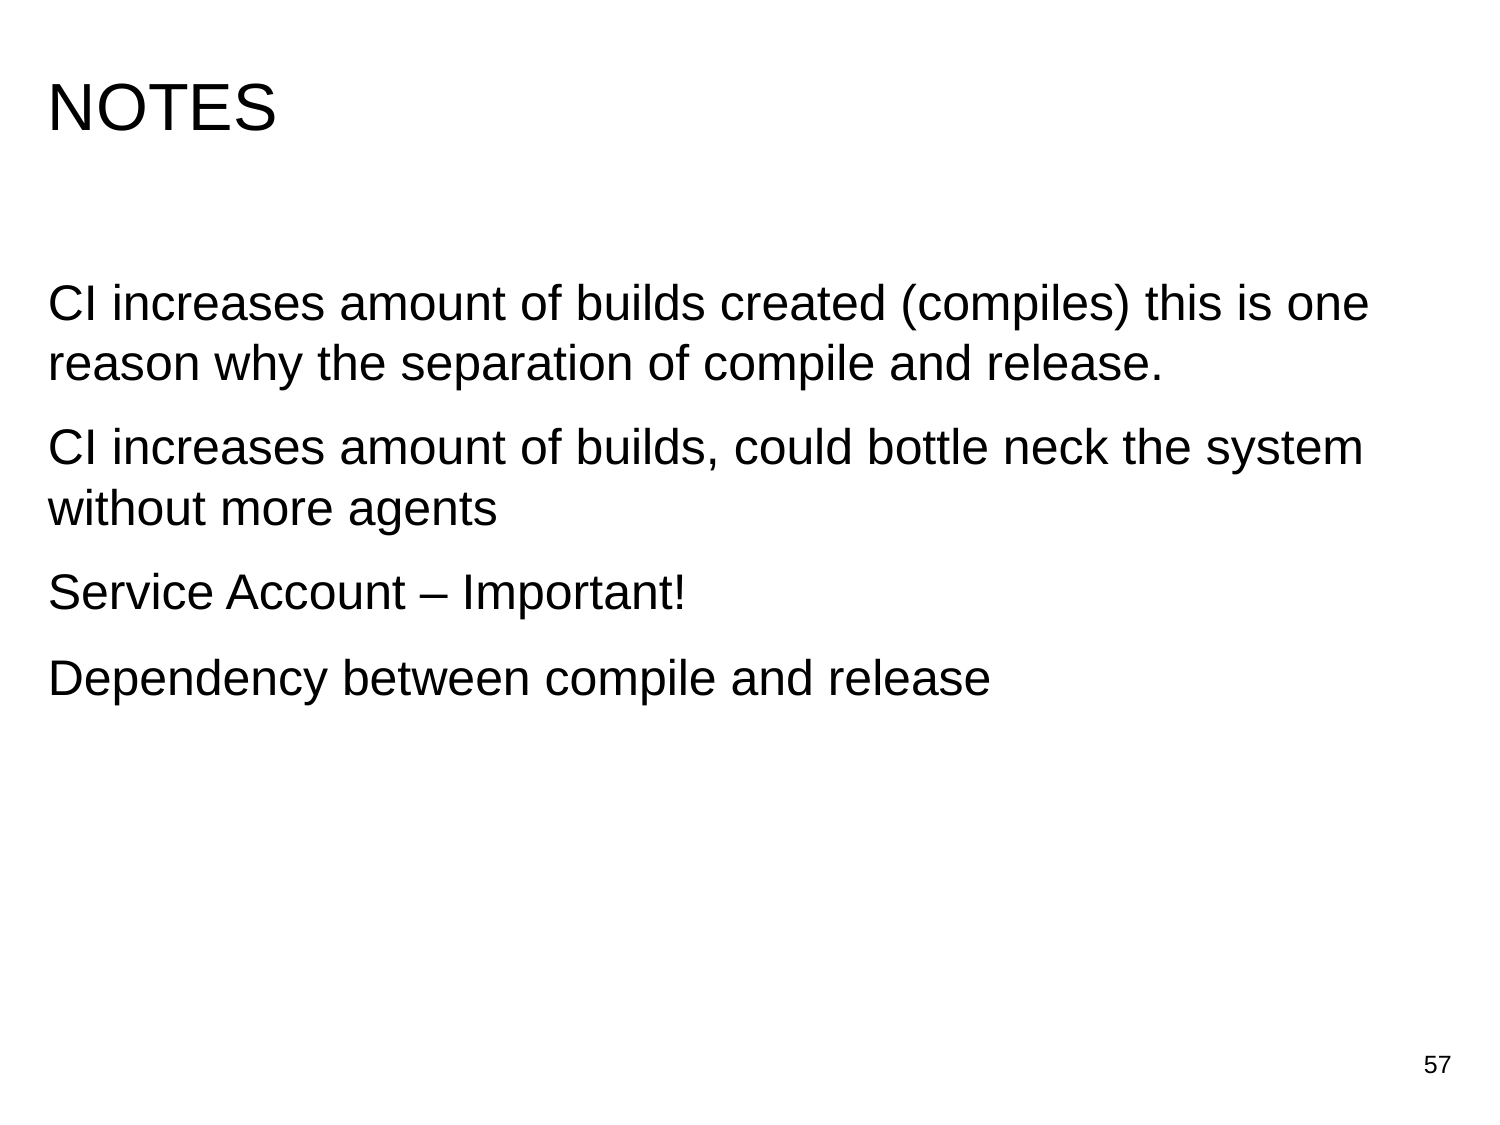

# Notes
CI increases amount of builds created (compiles) this is one reason why the separation of compile and release.
CI increases amount of builds, could bottle neck the system without more agents
Service Account – Important!
Dependency between compile and release